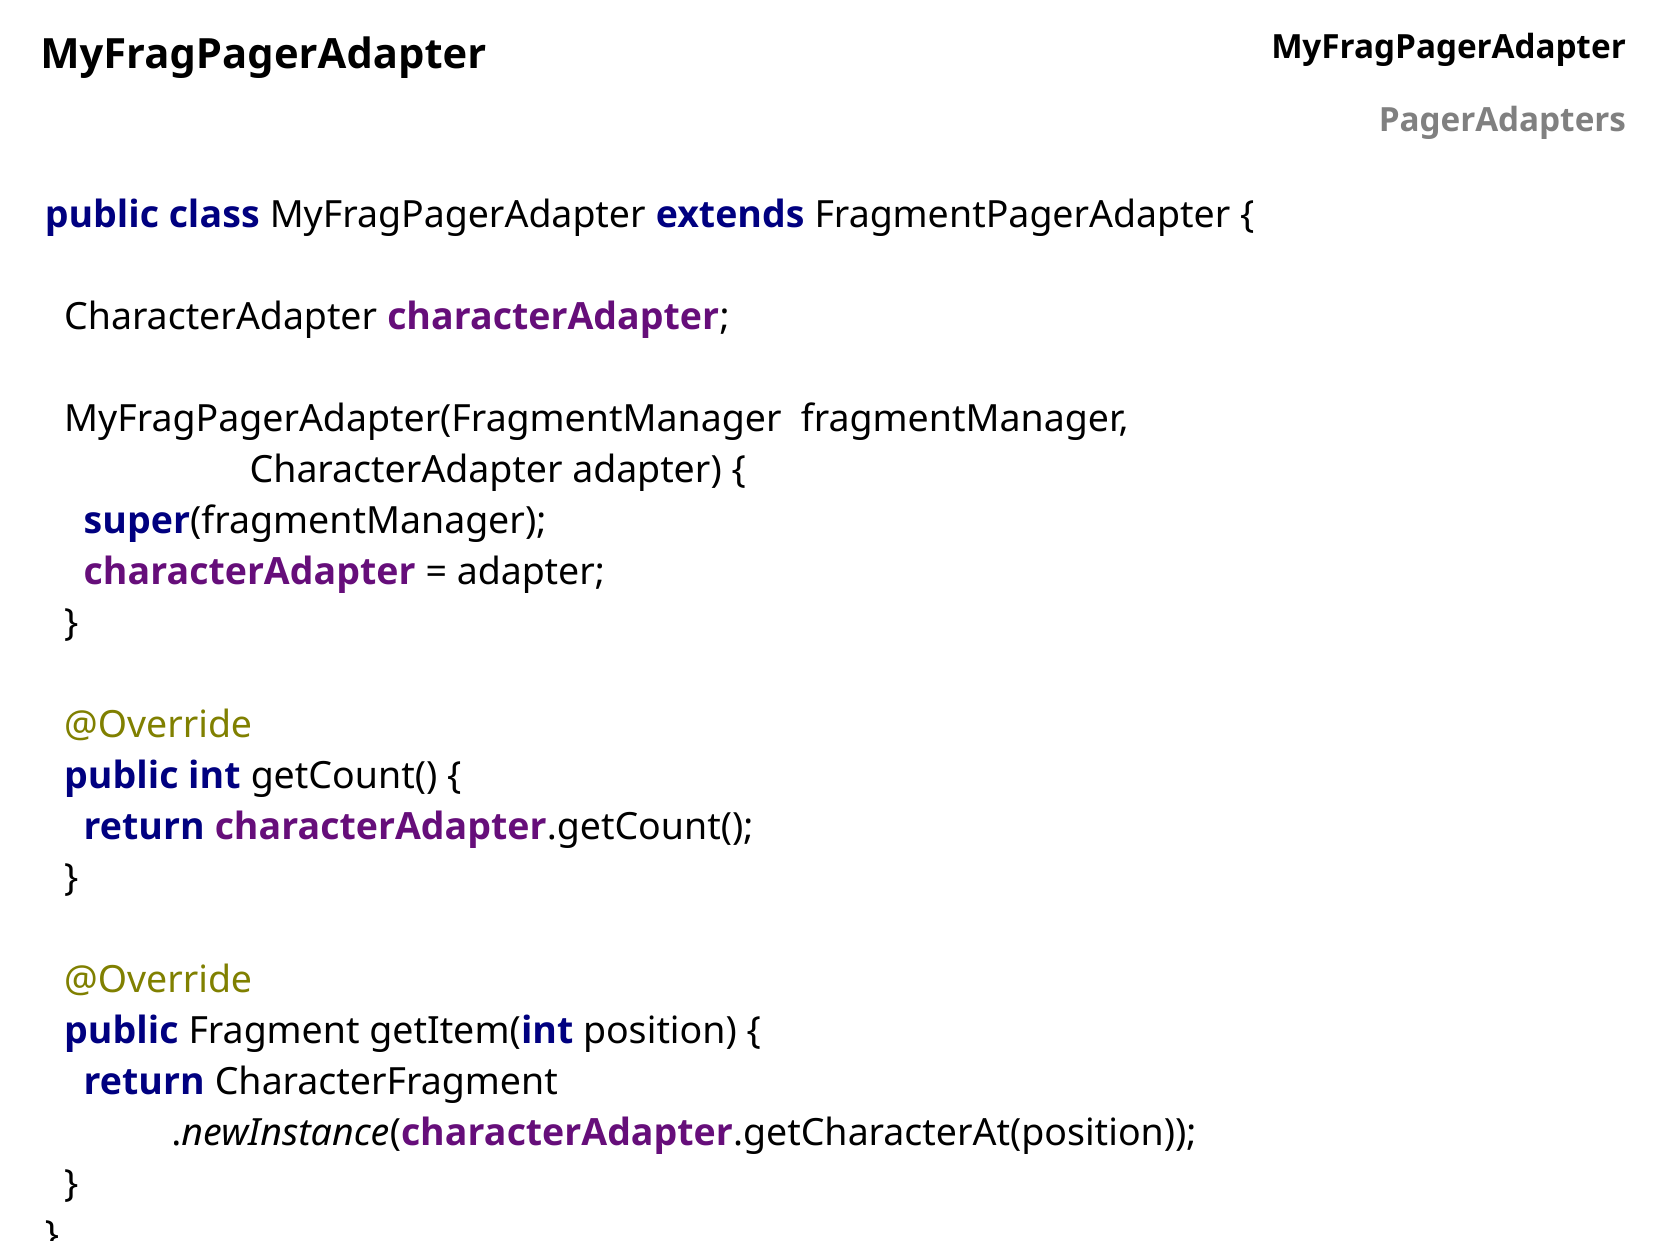

| MyFragPagerAdapter | MyFragPagerAdapter |
| --- | --- |
| | PagerAdapters |
MyPlainPagerAdapter - UML diagram
public class MyFragPagerAdapter extends FragmentPagerAdapter {
 CharacterAdapter characterAdapter;
 MyFragPagerAdapter(FragmentManager fragmentManager,
 CharacterAdapter adapter) {
 super(fragmentManager);
 characterAdapter = adapter;
 }
 @Override
 public int getCount() {
 return characterAdapter.getCount();
 }
 @Override
 public Fragment getItem(int position) {
 return CharacterFragment
 .newInstance(characterAdapter.getCharacterAt(position));
 }
}